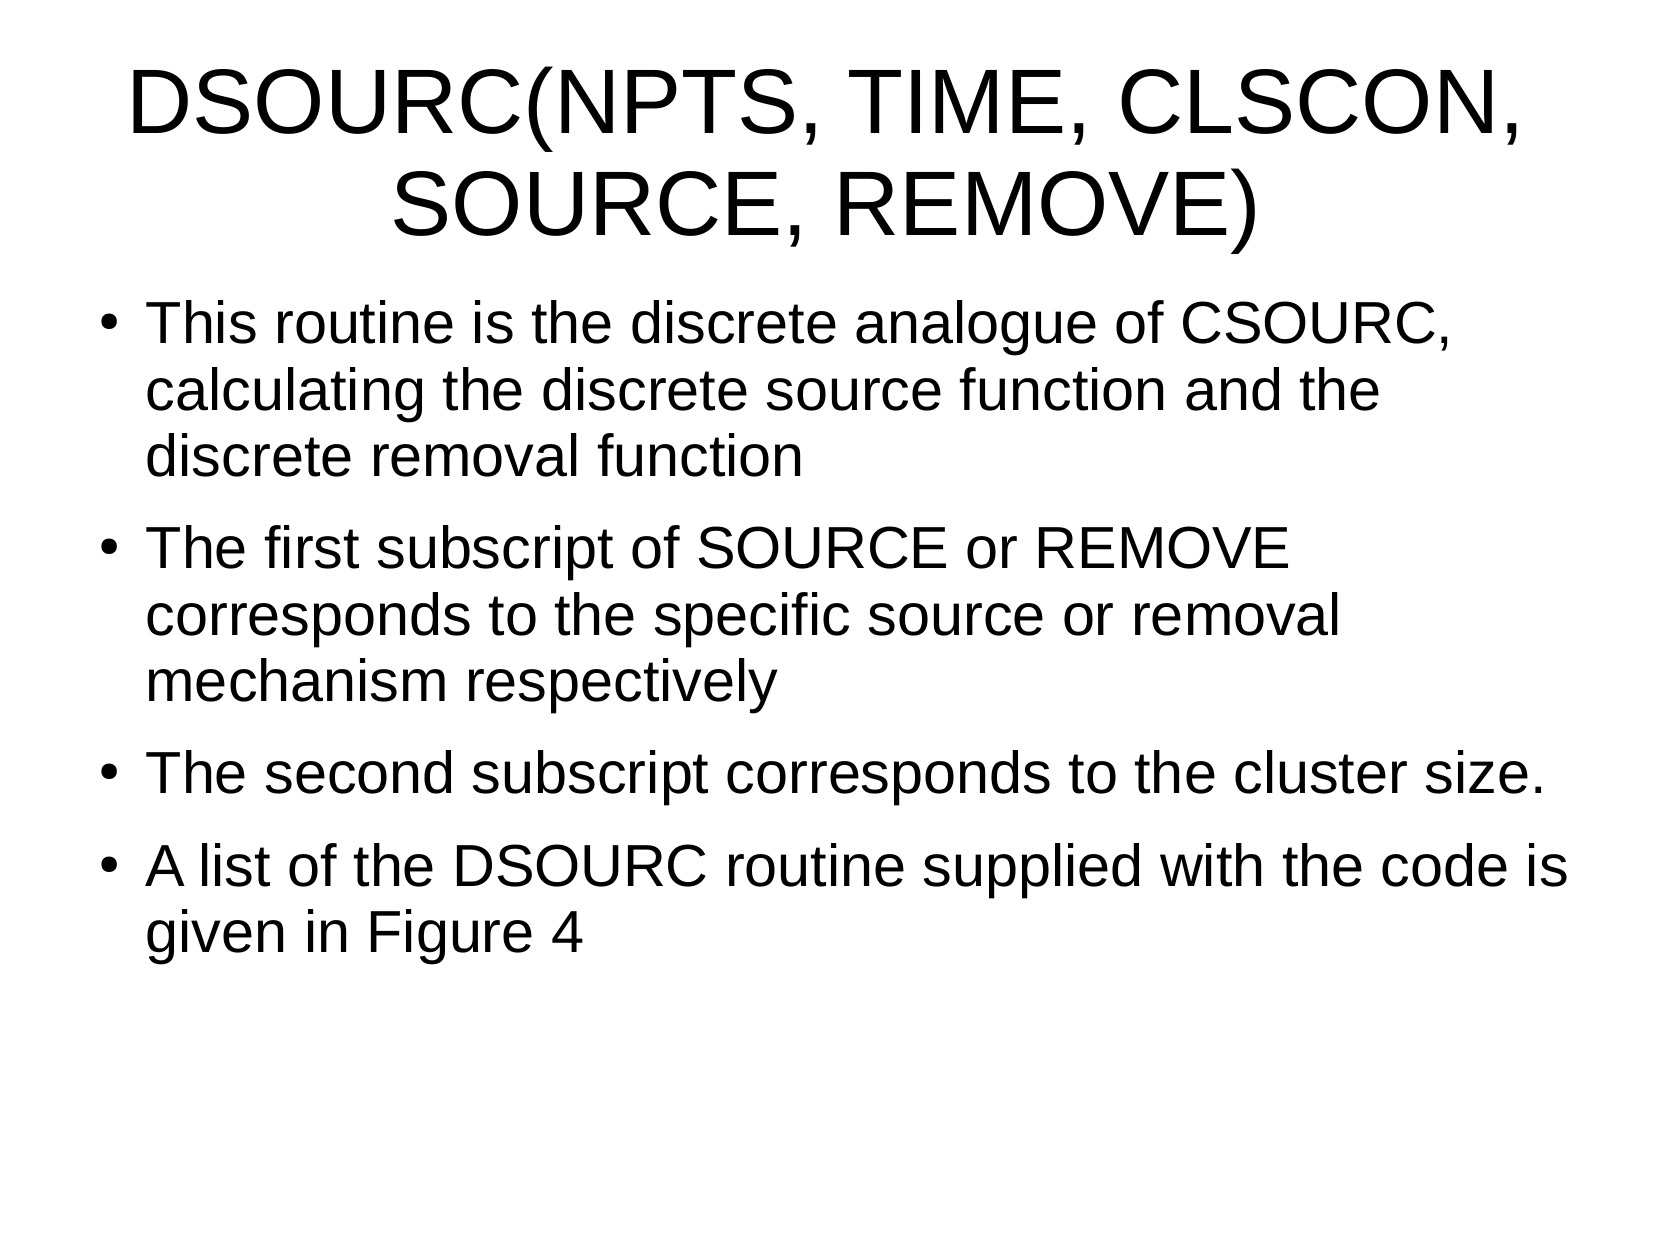

# DSOURC(NPTS, TIME, CLSCON, SOURCE, REMOVE)
This routine is the discrete analogue of CSOURC, calculating the discrete source function and the discrete removal function
The first subscript of SOURCE or REMOVE corresponds to the specific source or removal mechanism respectively
The second subscript corresponds to the cluster size.
A list of the DSOURC routine supplied with the code is given in Figure 4